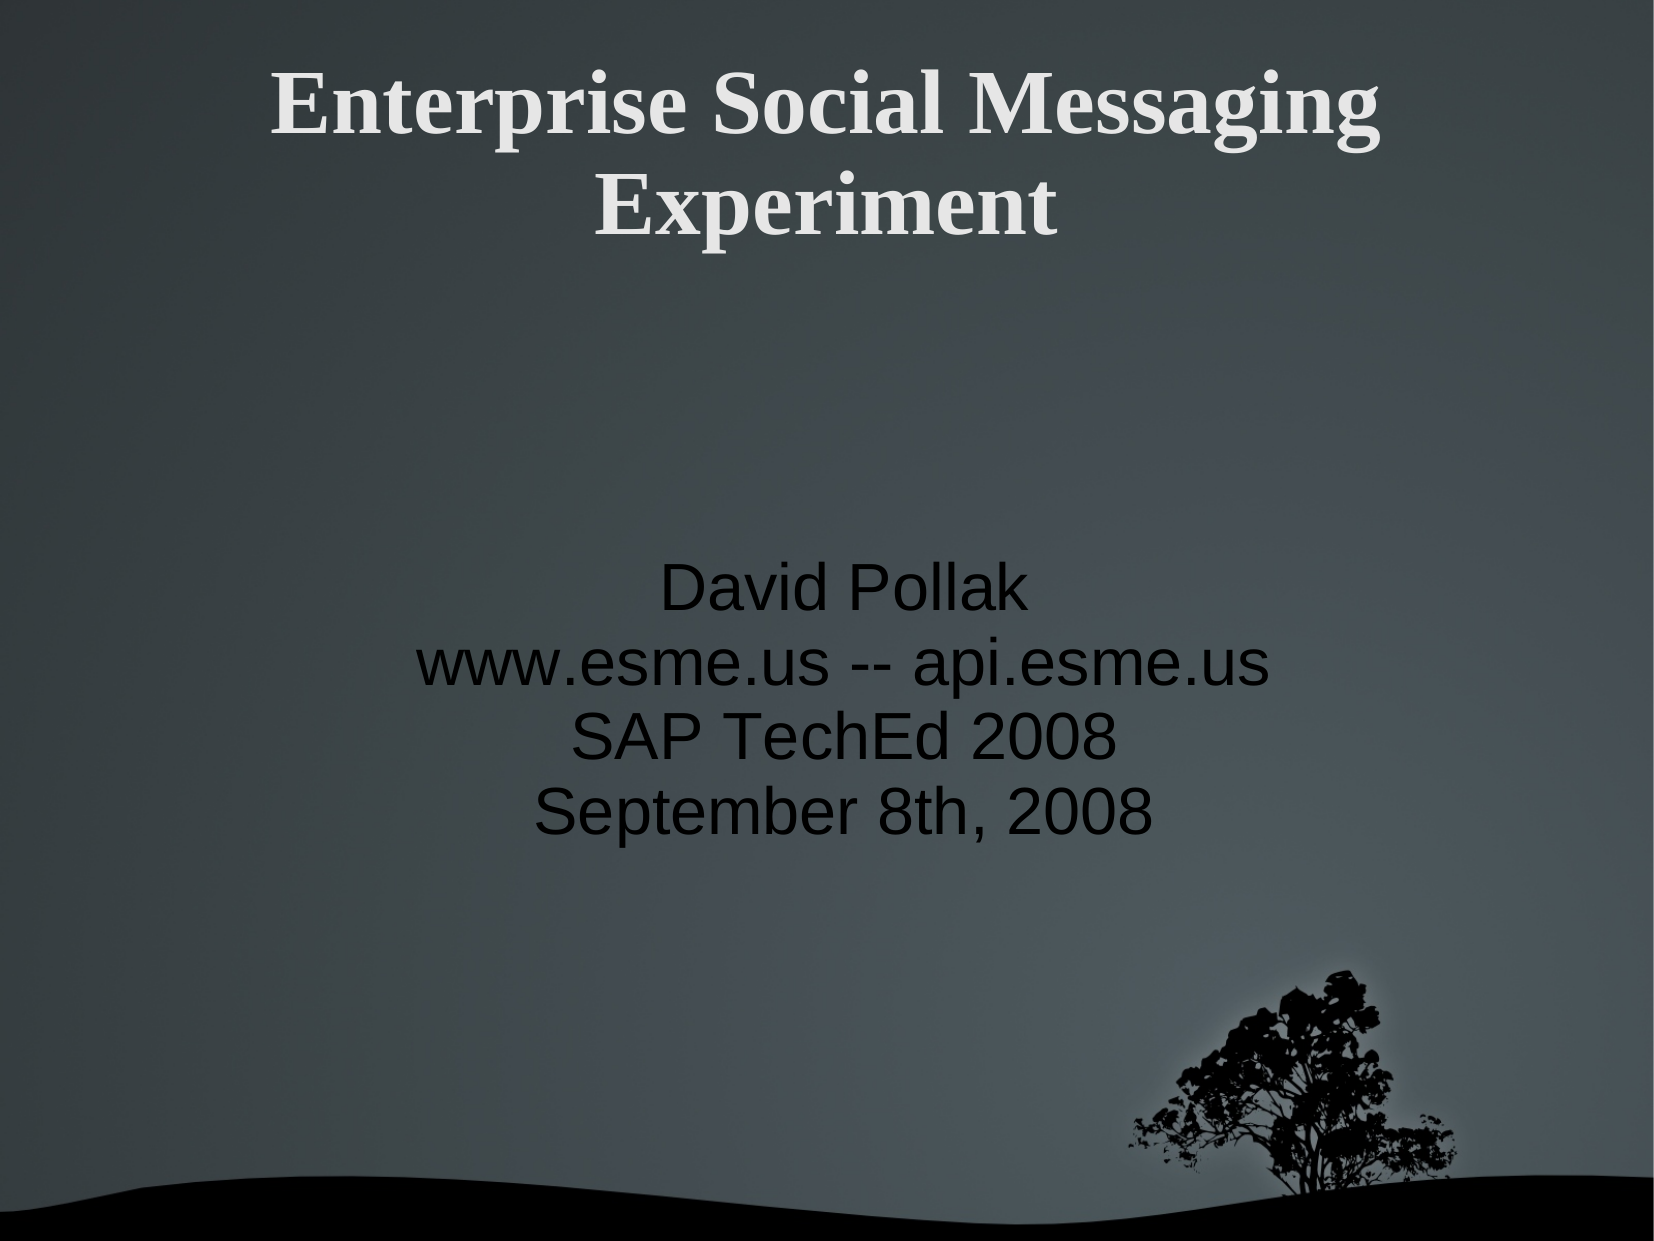

# Enterprise Social Messaging Experiment
David Pollak
www.esme.us -- api.esme.us
SAP TechEd 2008
September 8th, 2008